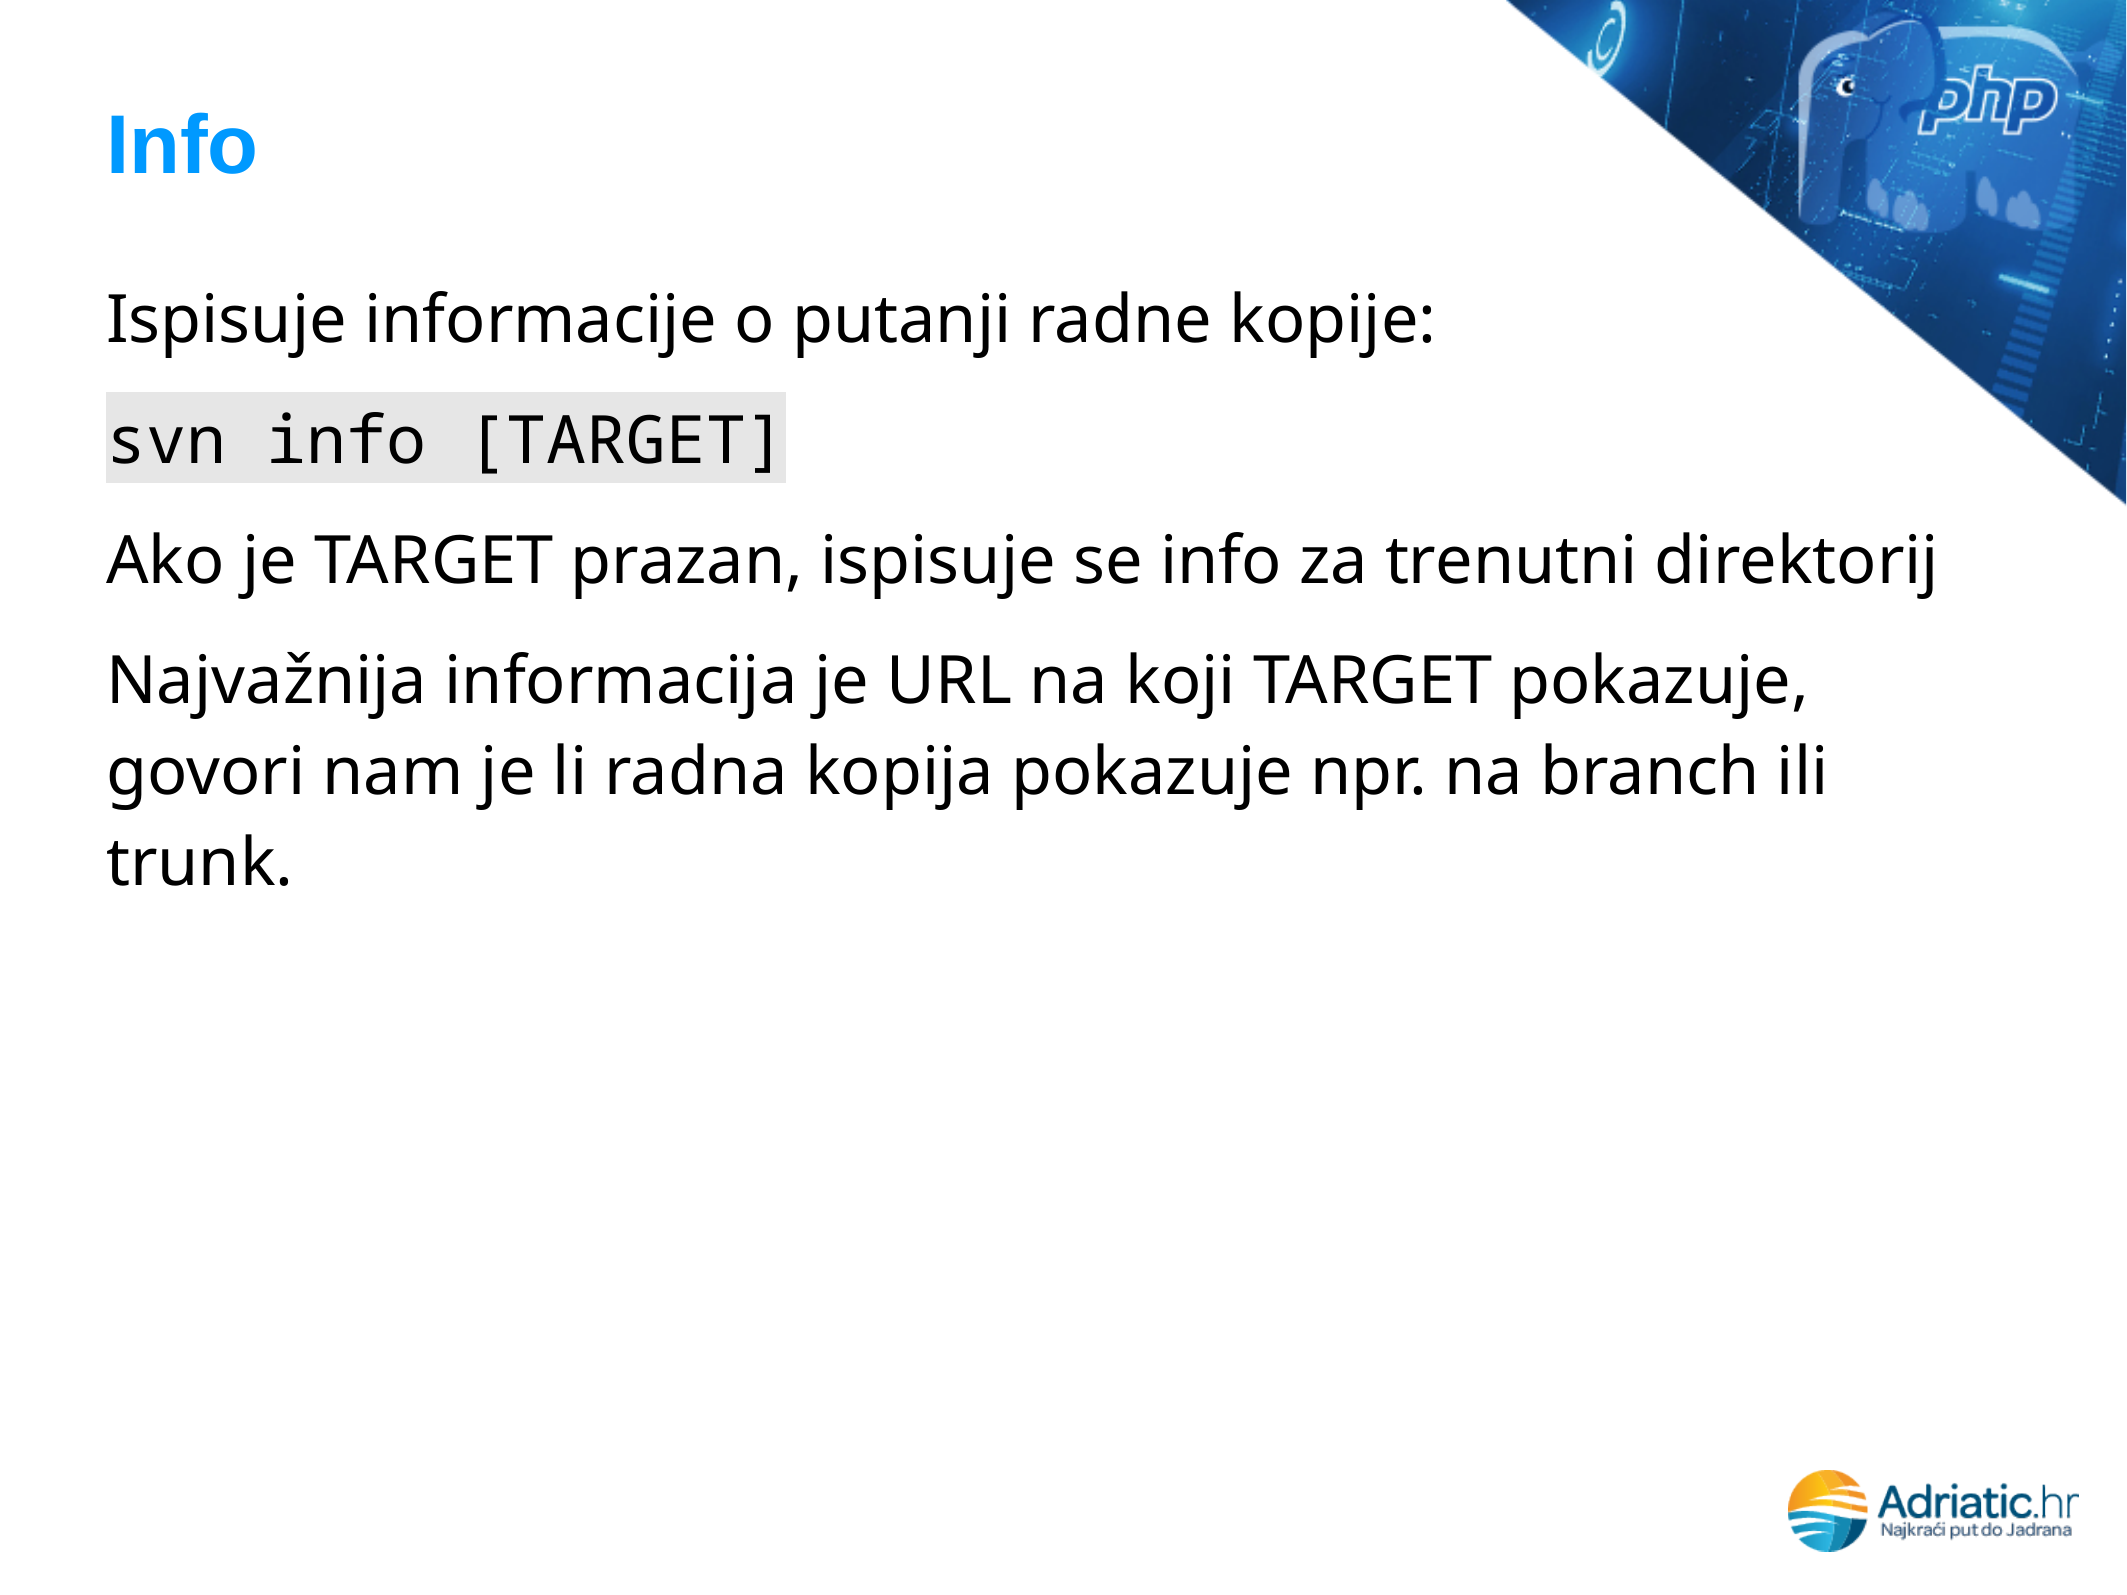

# Info
Ispisuje informacije o putanji radne kopije:
svn info [TARGET]
Ako je TARGET prazan, ispisuje se info za trenutni direktorij
Najvažnija informacija je URL na koji TARGET pokazuje, govori nam je li radna kopija pokazuje npr. na branch ili trunk.